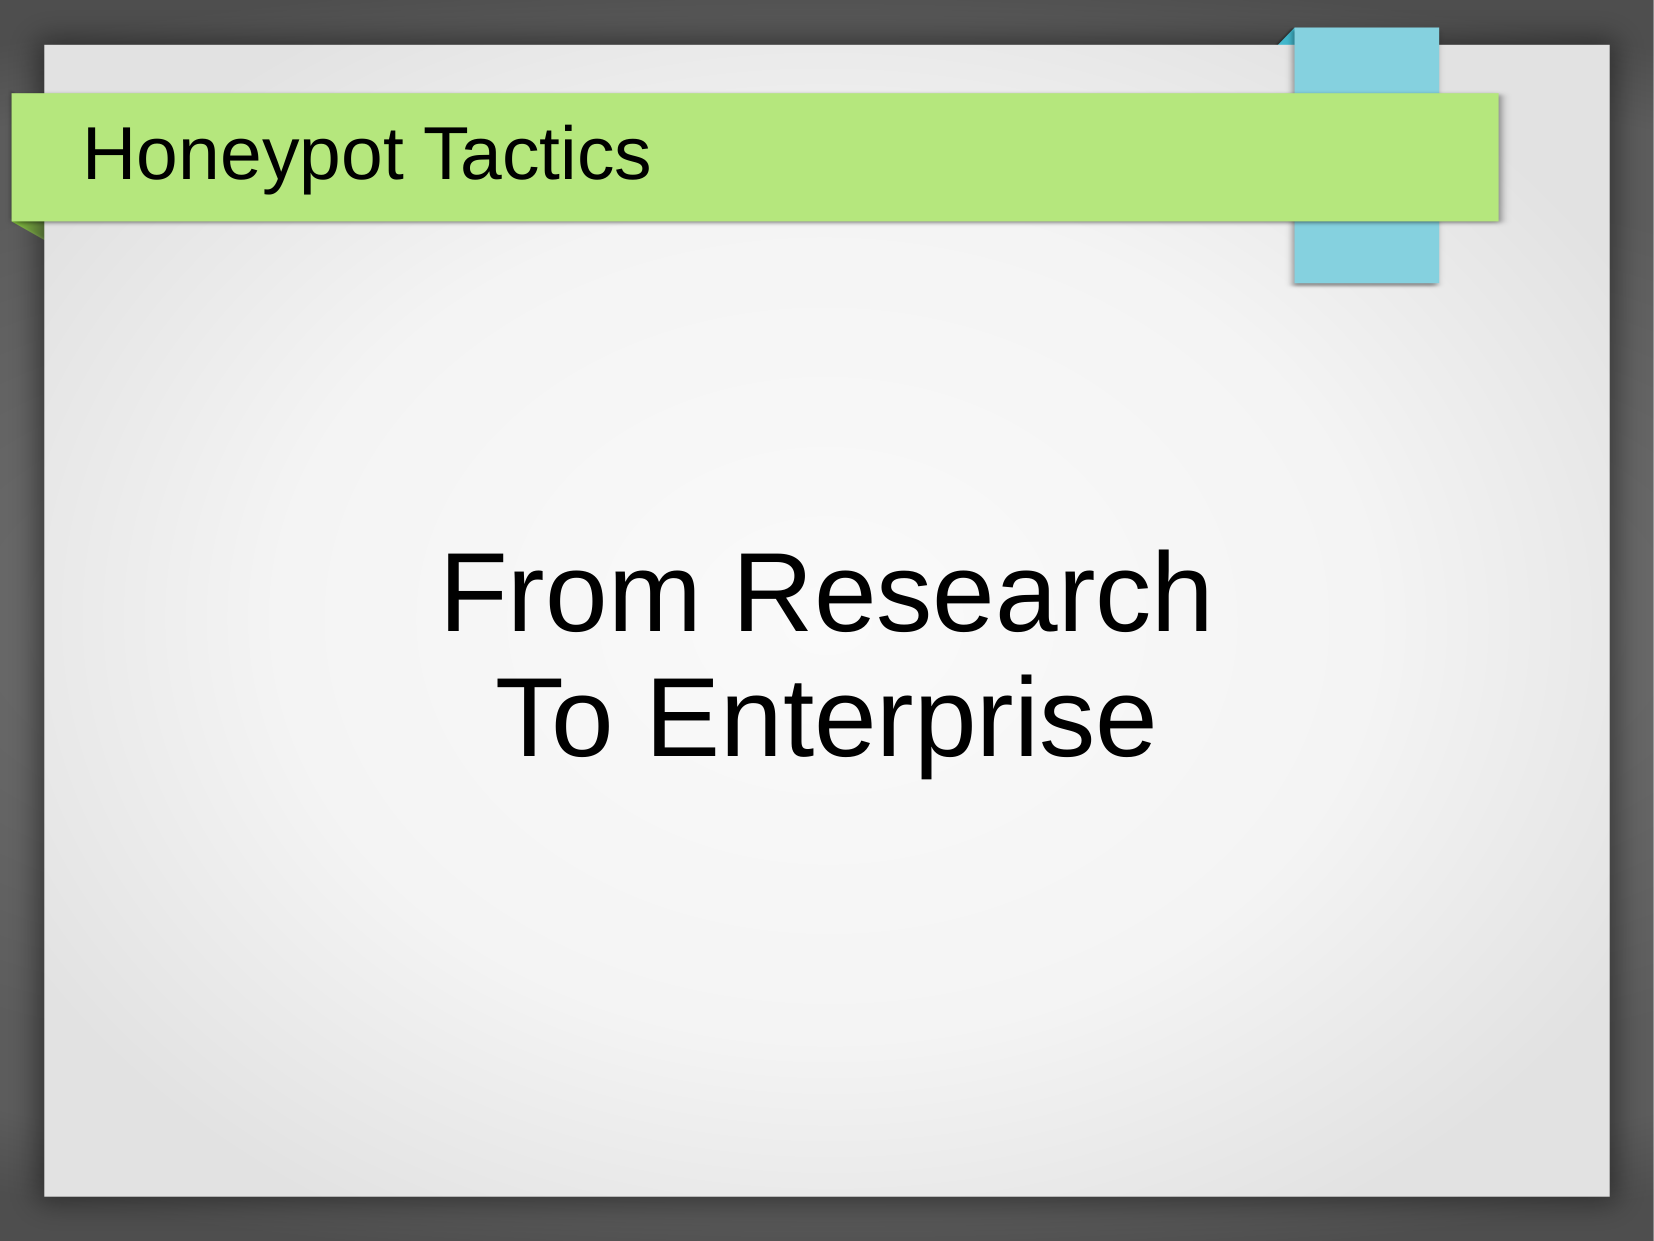

# Honeypot Tactics
From Research
To Enterprise